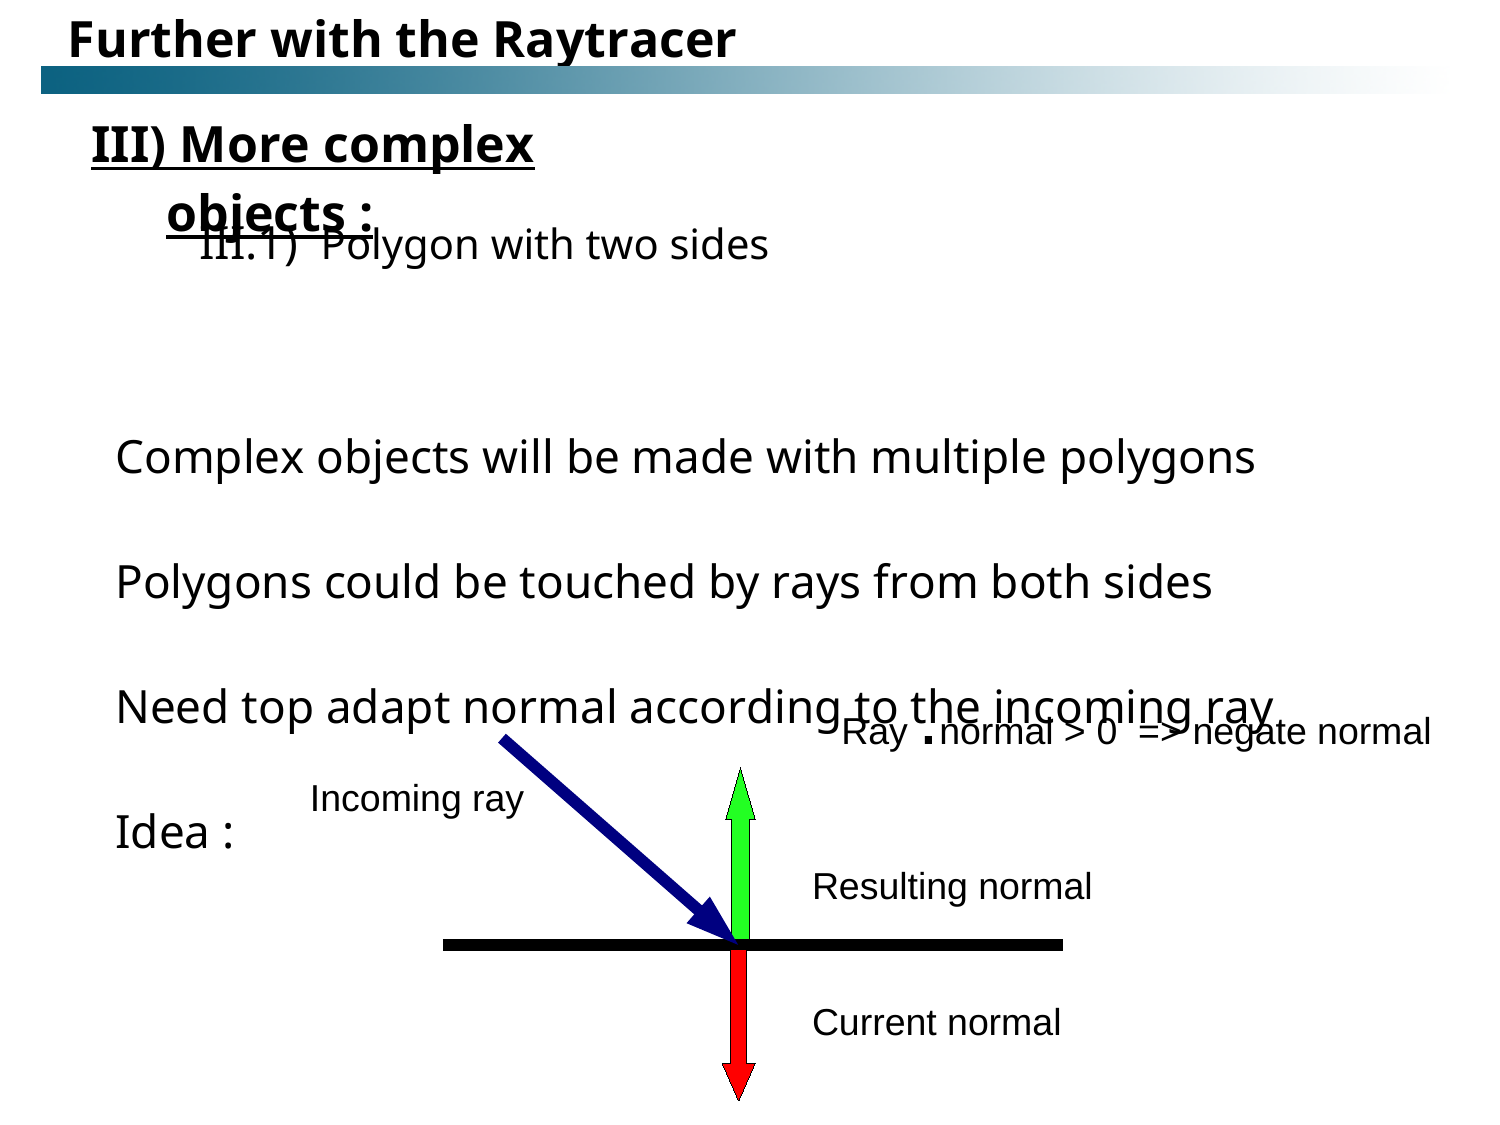

# Further with the Raytracer
III) More complex objects :
III.1) Polygon with two sides
 Complex objects will be made with multiple polygons
 Polygons could be touched by rays from both sides
 Need top adapt normal according to the incoming ray
 Idea :
Ray .normal > 0 => negate normal
Incoming ray
Resulting normal
Current normal